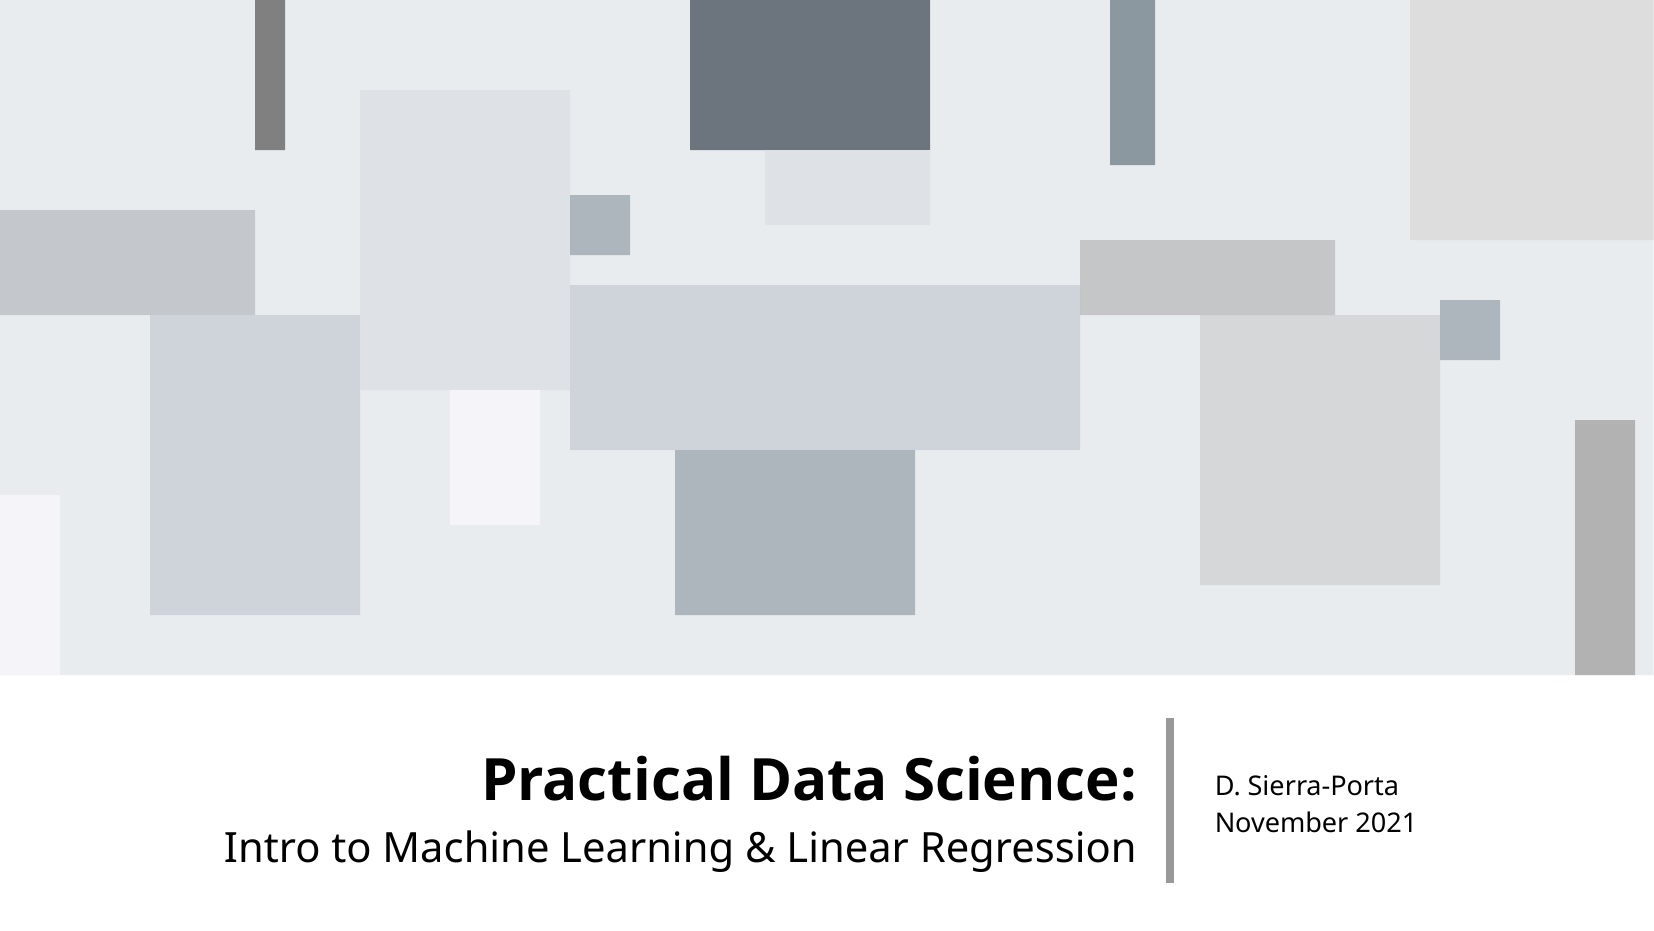

Practical Data Science:
Intro to Machine Learning & Linear Regression
D. Sierra-Porta
November 2021